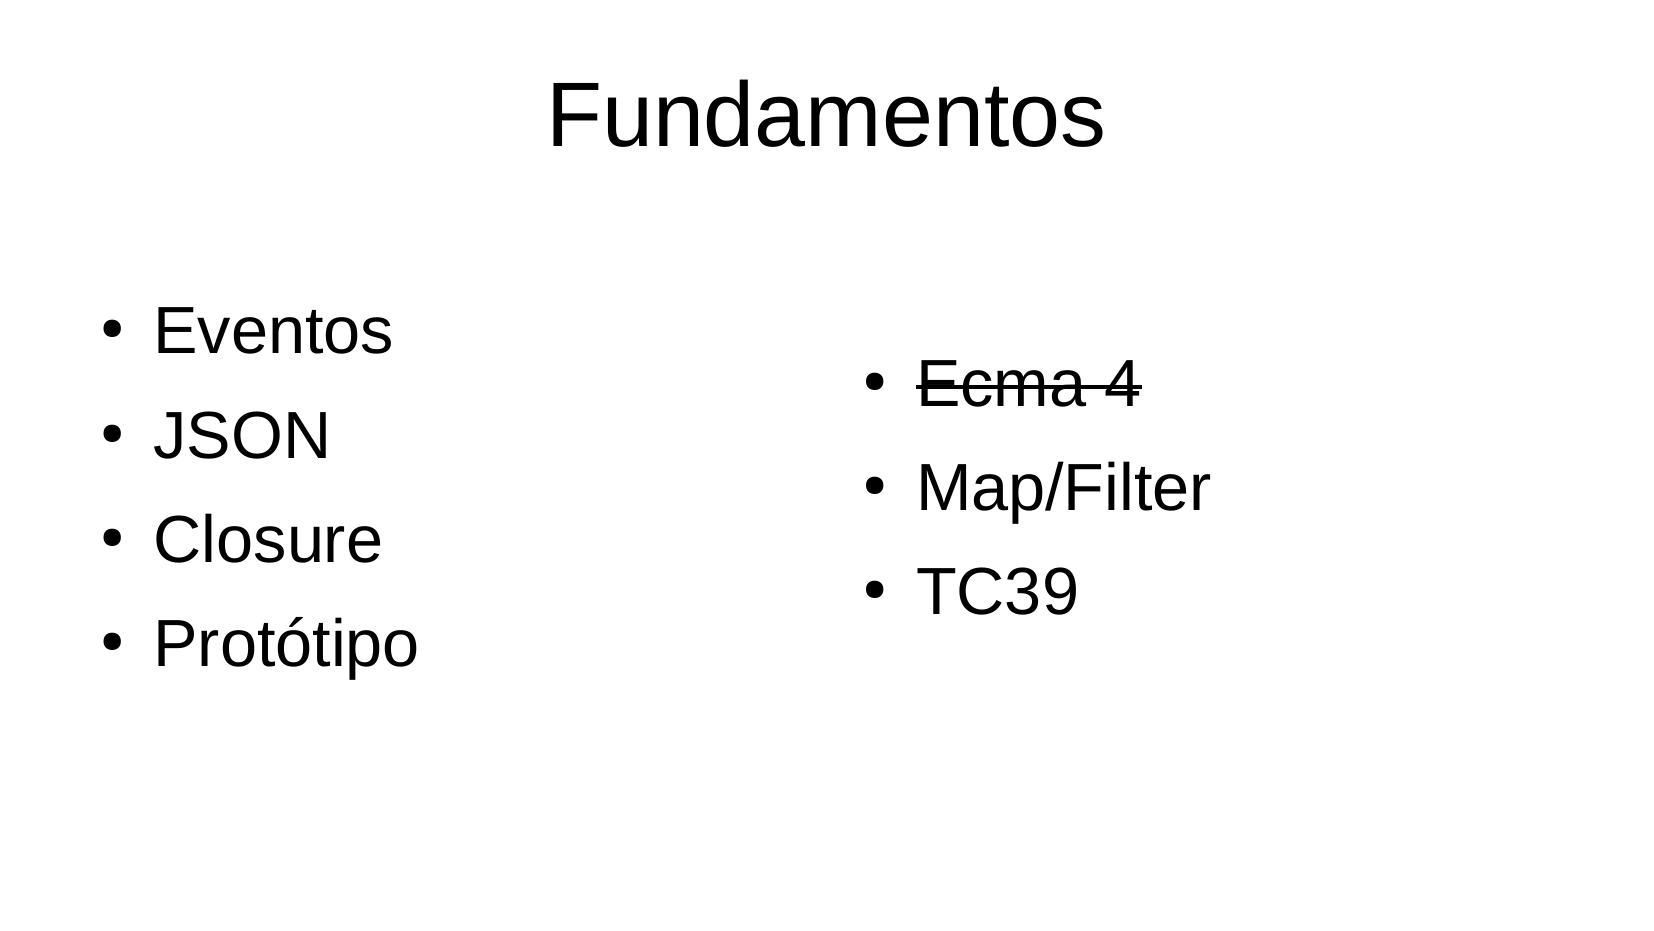

# Fundamentos
Eventos
JSON
Closure
Protótipo
Ecma 4
Map/Filter
TC39